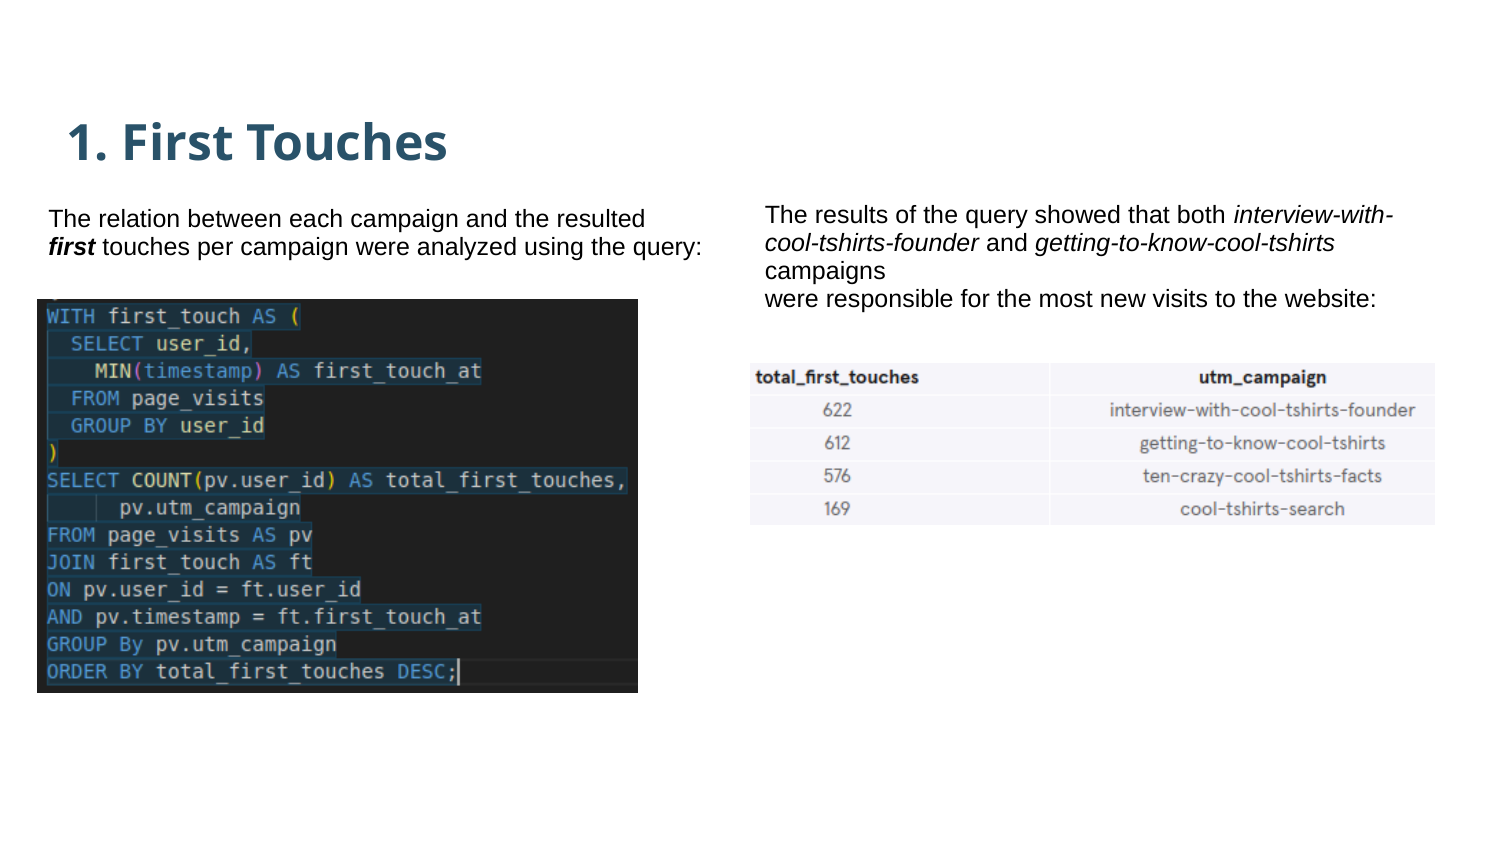

1. First Touches
The results of the query showed that both interview-with-cool-tshirts-founder and getting-to-know-cool-tshirts campaigns
were responsible for the most new visits to the website:
The relation between each campaign and the resulted
first touches per campaign were analyzed using the query: